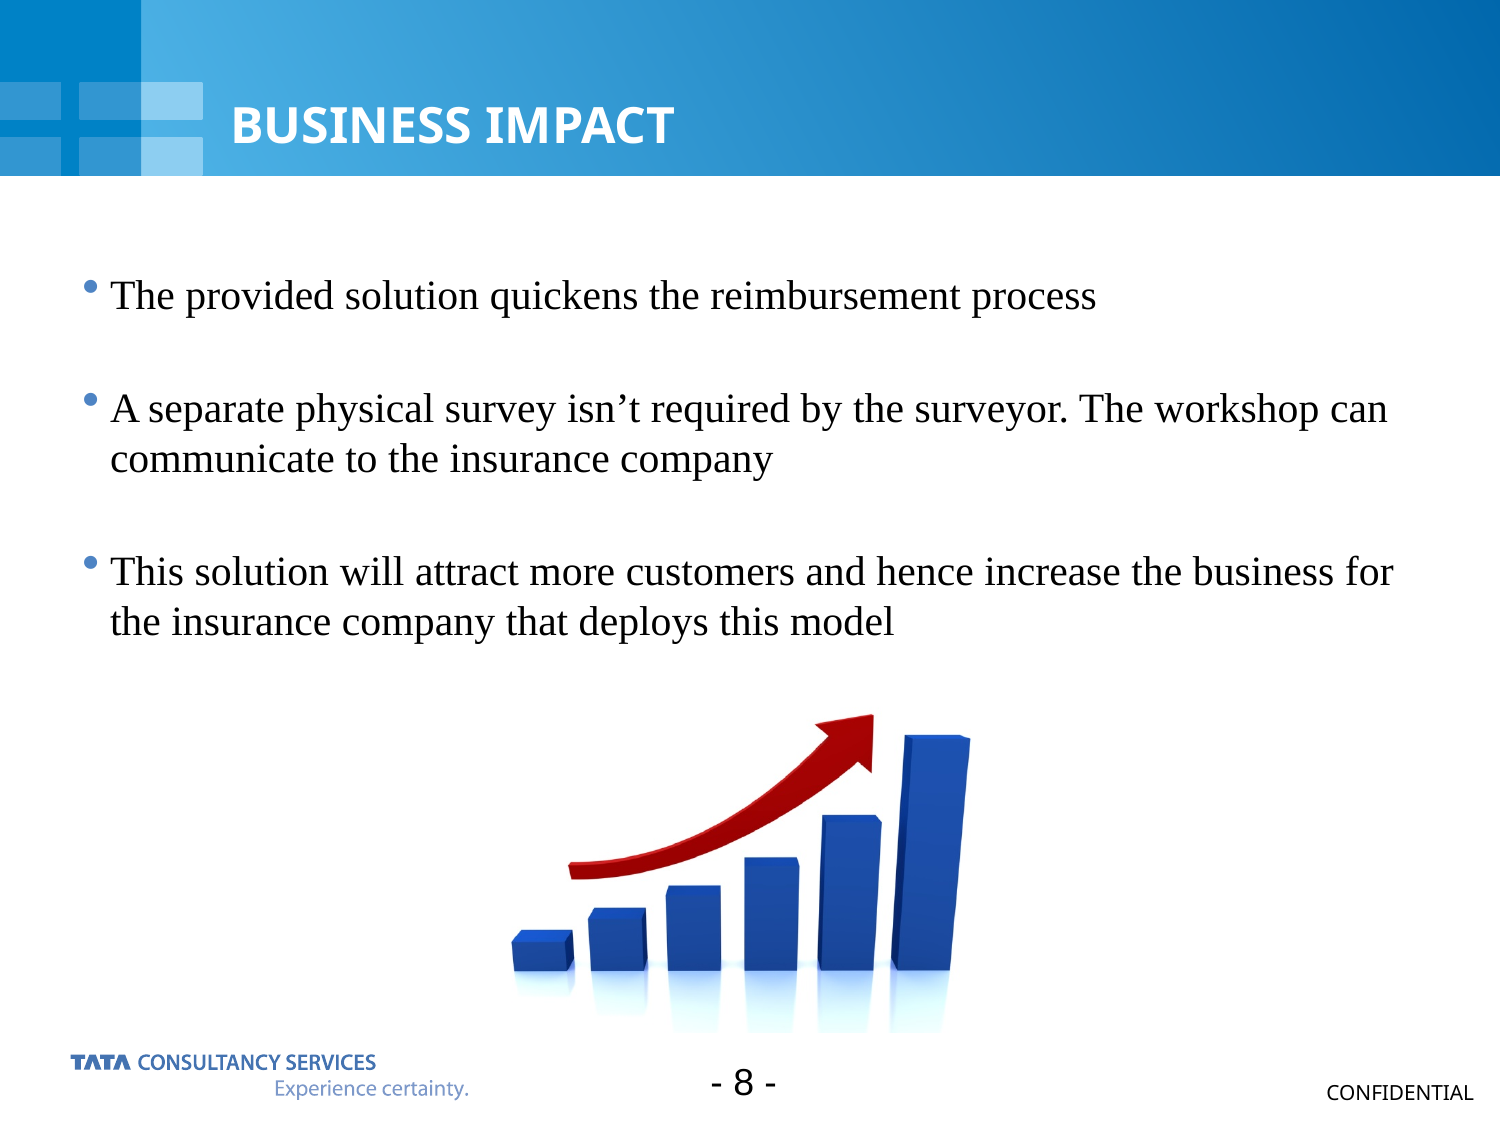

BUSINESS IMPACT
# The provided solution quickens the reimbursement process
A separate physical survey isn’t required by the surveyor. The workshop can communicate to the insurance company
This solution will attract more customers and hence increase the business for the insurance company that deploys this model